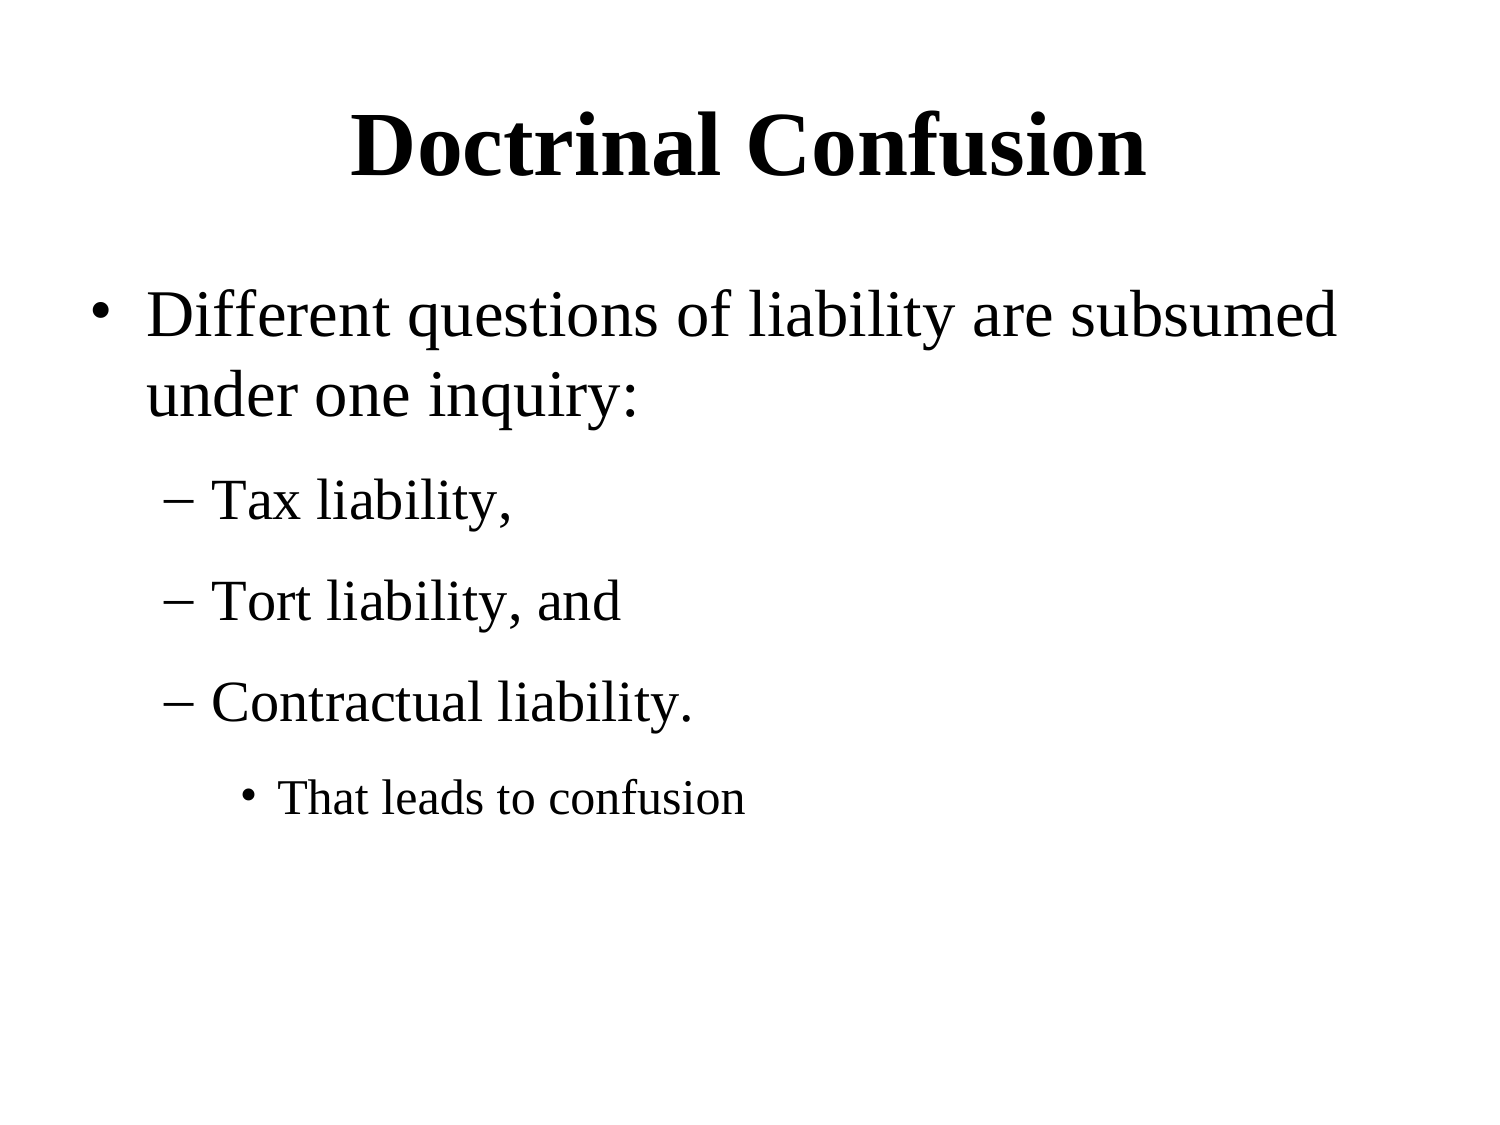

# Doctrinal Confusion
Different questions of liability are subsumed under one inquiry:
Tax liability,
Tort liability, and
Contractual liability.
That leads to confusion